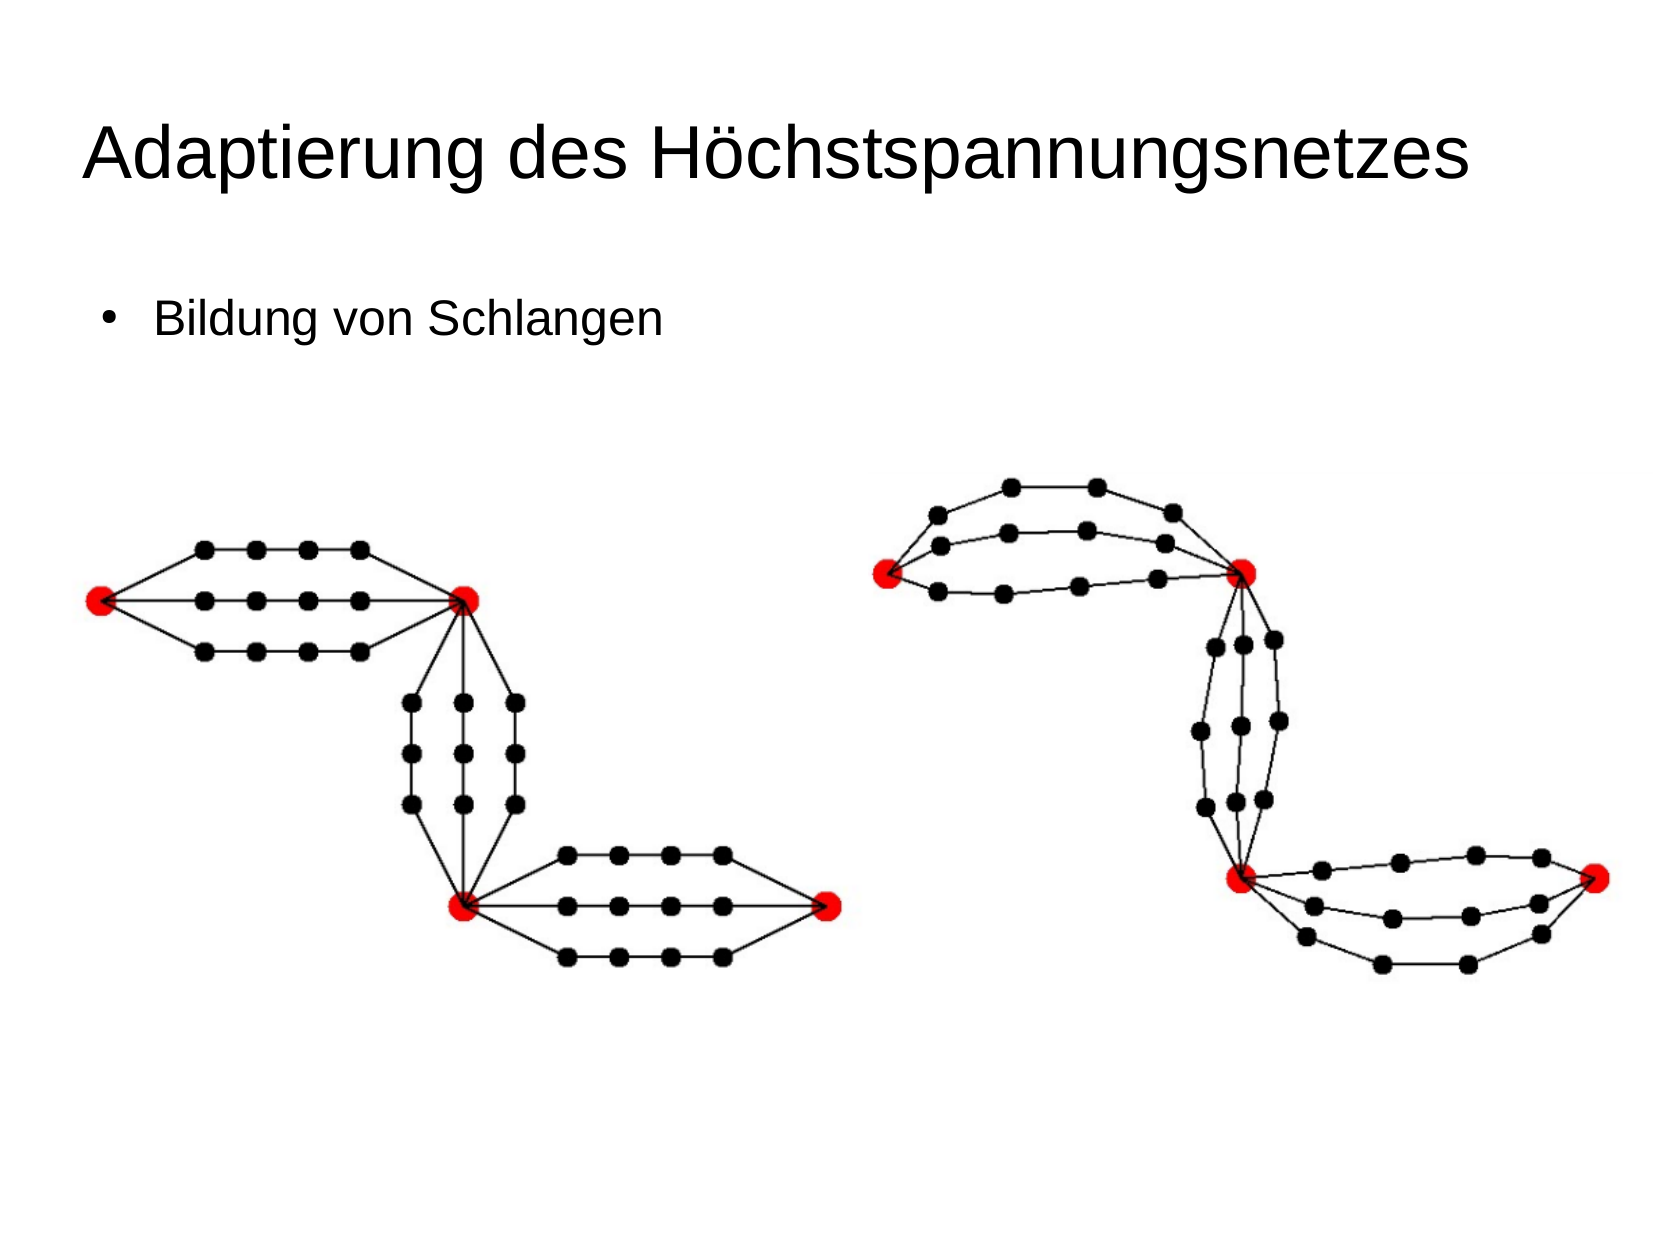

# Adaptierung des Höchstspannungsnetzes
Bildung von Schlangen